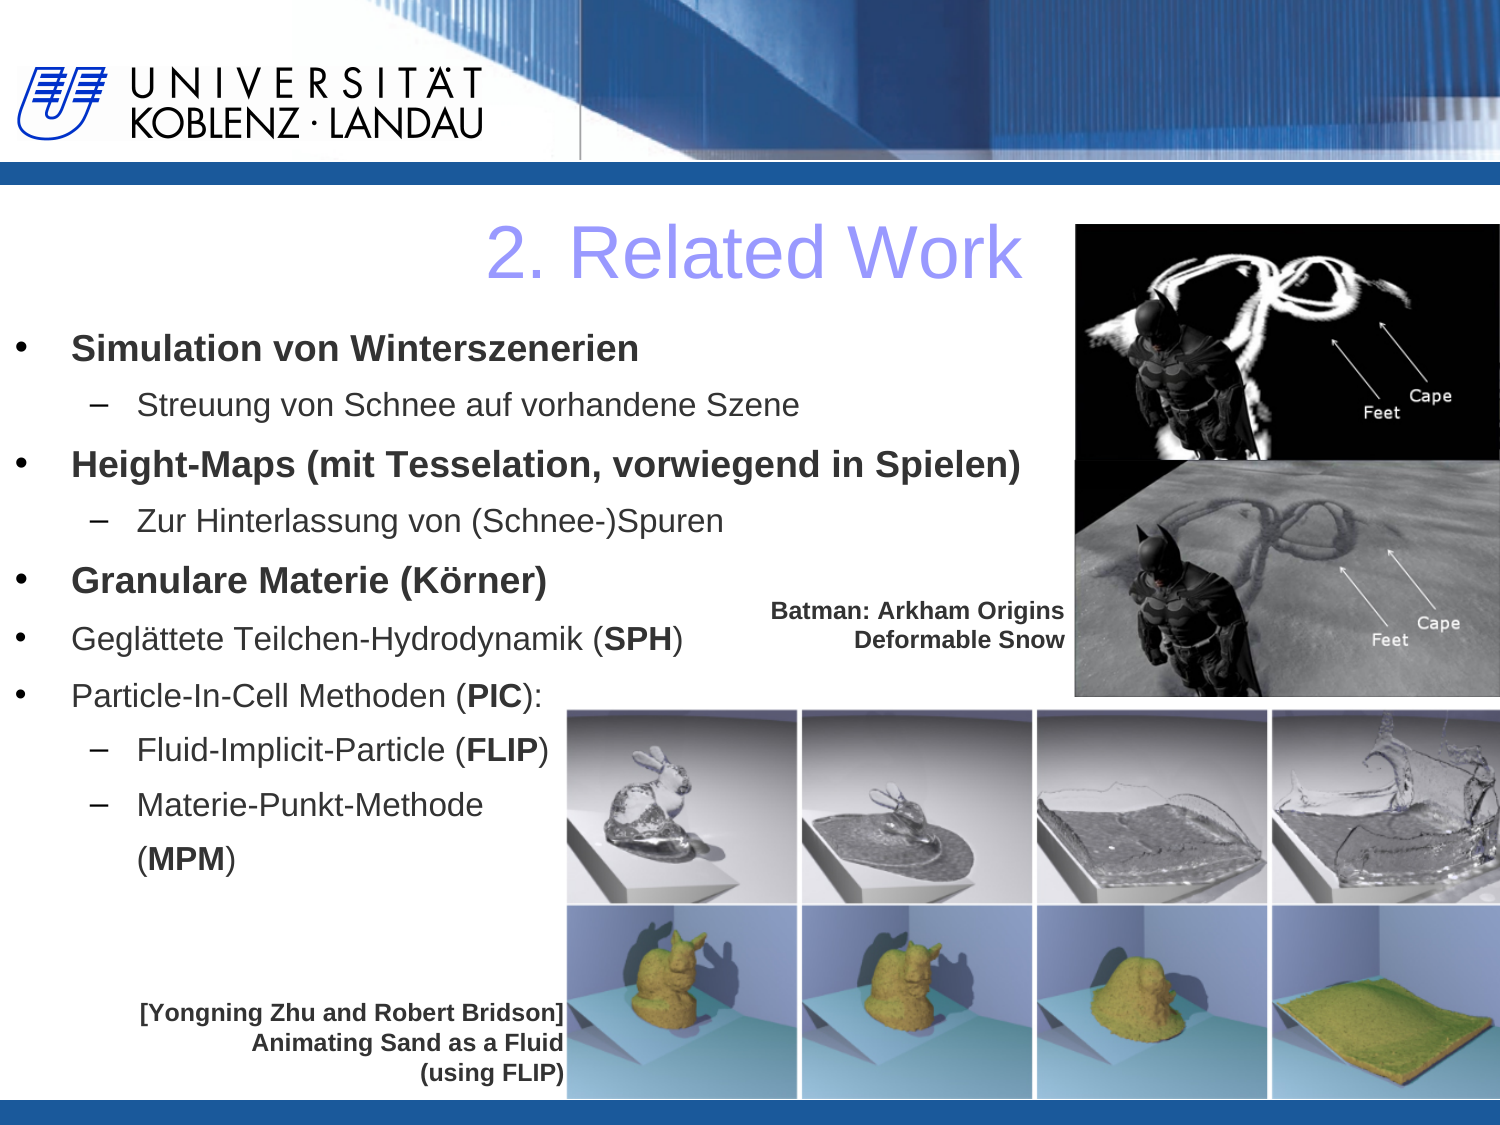

# 2. Related Work
Simulation von Winterszenerien
Streuung von Schnee auf vorhandene Szene
Height-Maps (mit Tesselation, vorwiegend in Spielen)
Zur Hinterlassung von (Schnee-)Spuren
Granulare Materie (Körner)
Geglättete Teilchen-Hydrodynamik (SPH)
Particle-In-Cell Methoden (PIC):
Fluid-Implicit-Particle (FLIP)
Materie-Punkt-Methode
(MPM)
Batman: Arkham Origins
Deformable Snow
[Yongning Zhu and Robert Bridson]
Animating Sand as a Fluid
 (using FLIP)
21.05.2015